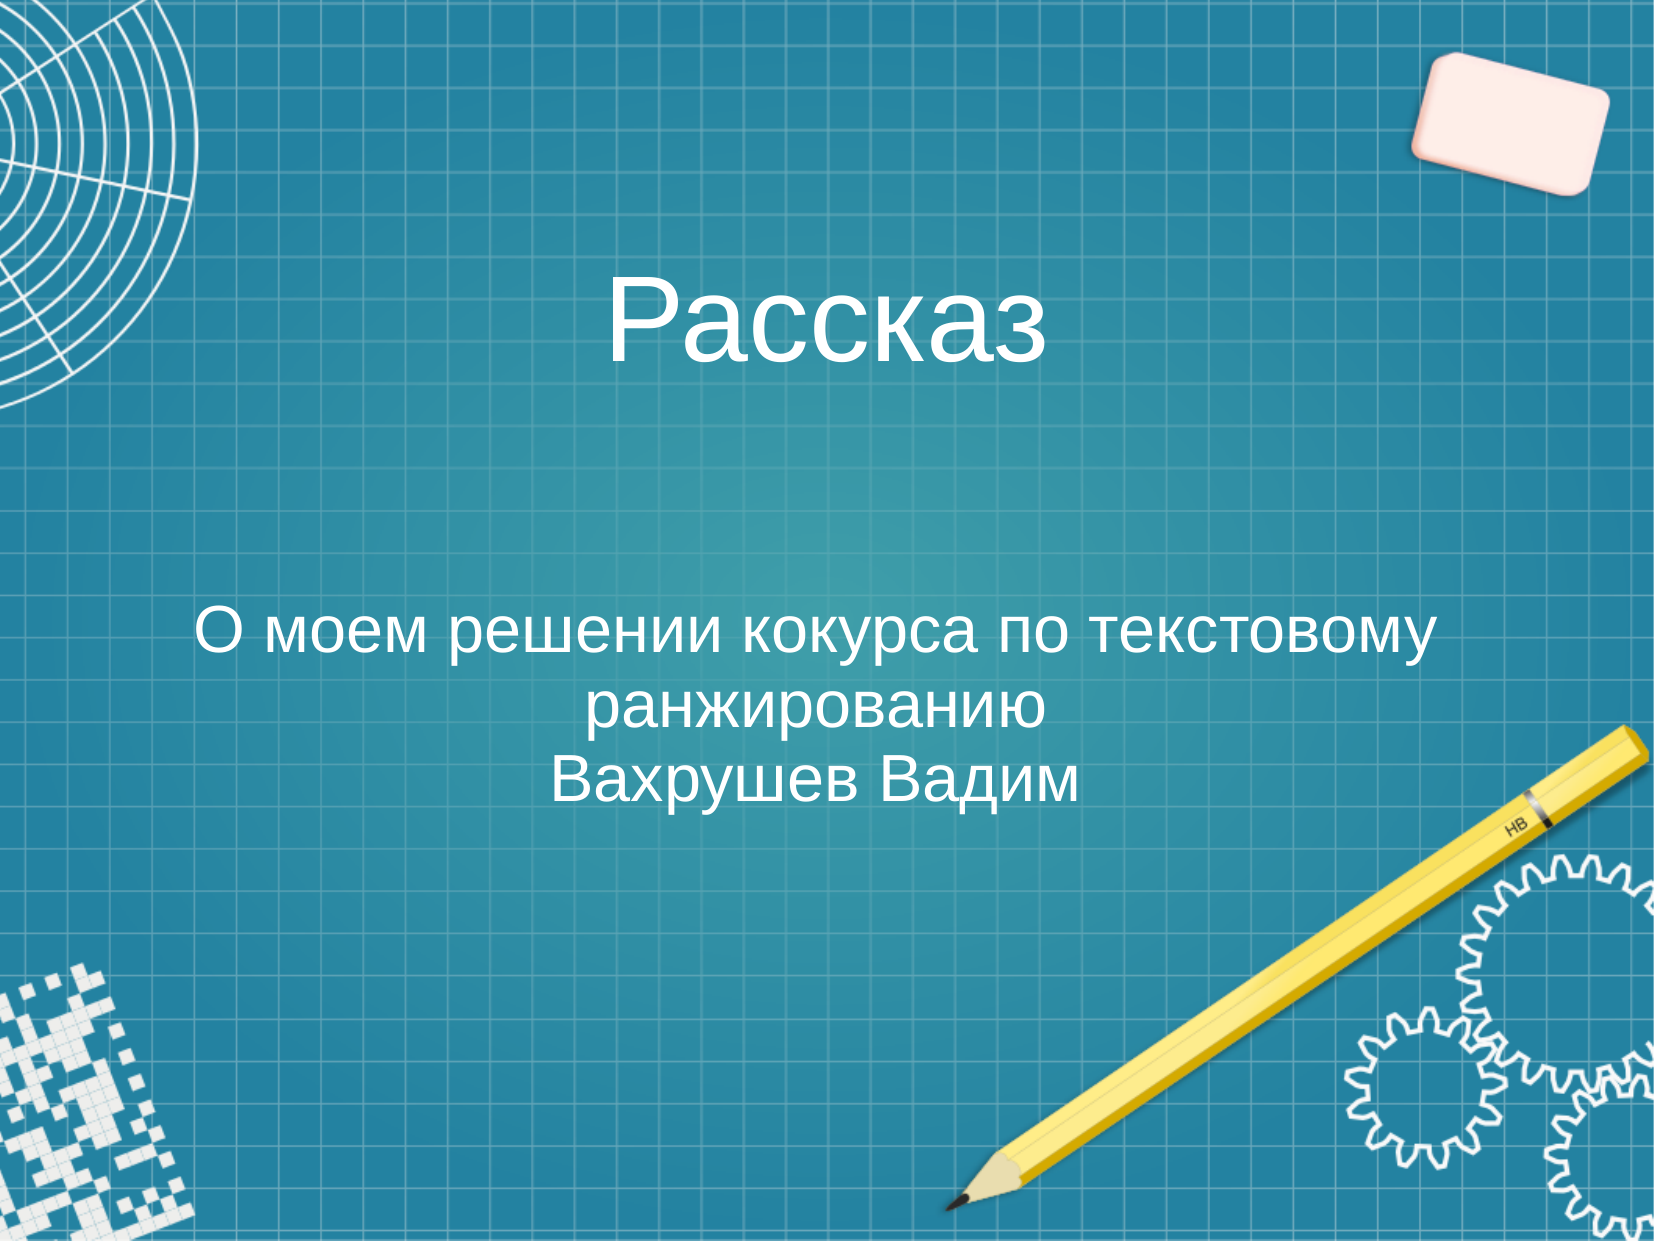

# Рассказ
О моем решении кокурса по текстовому ранжированию
Вахрушев Вадим